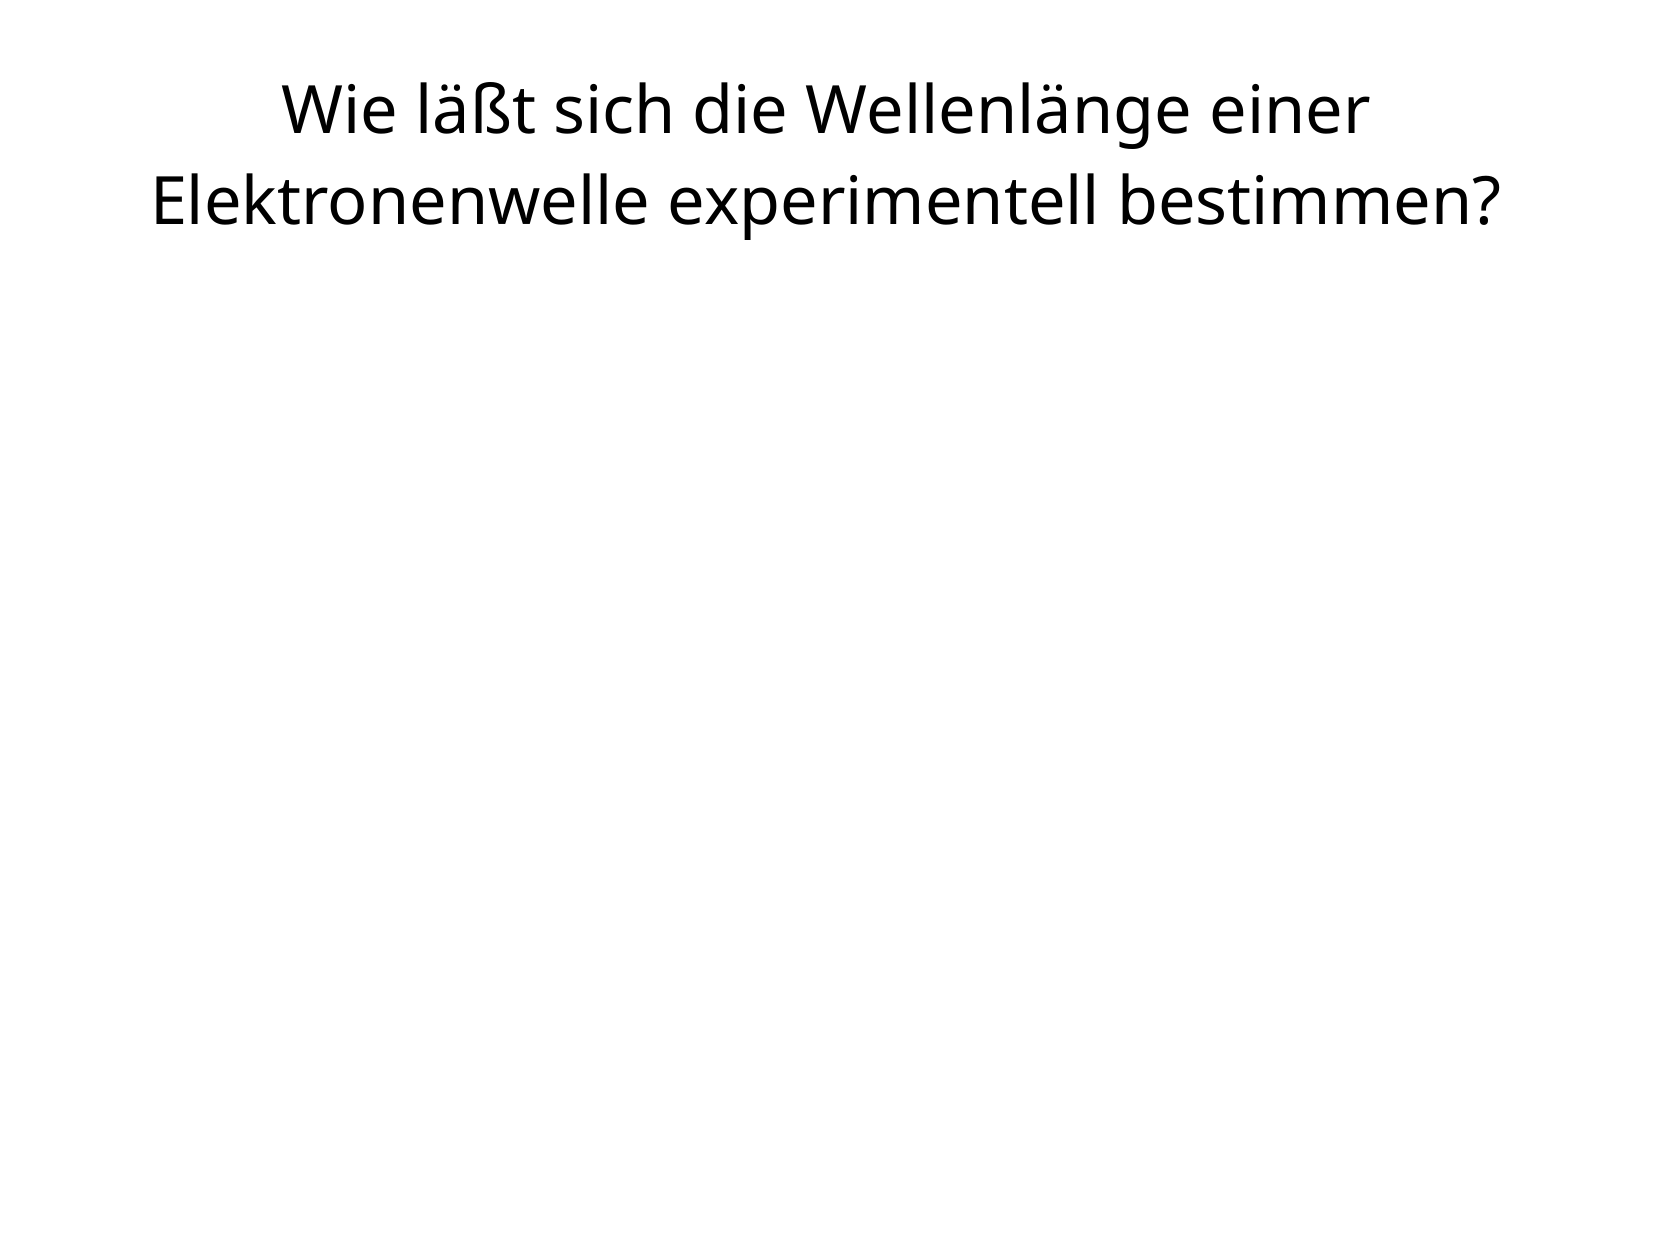

# Wie läßt sich die Wellenlänge einer Elektronenwelle experimentell bestimmen?